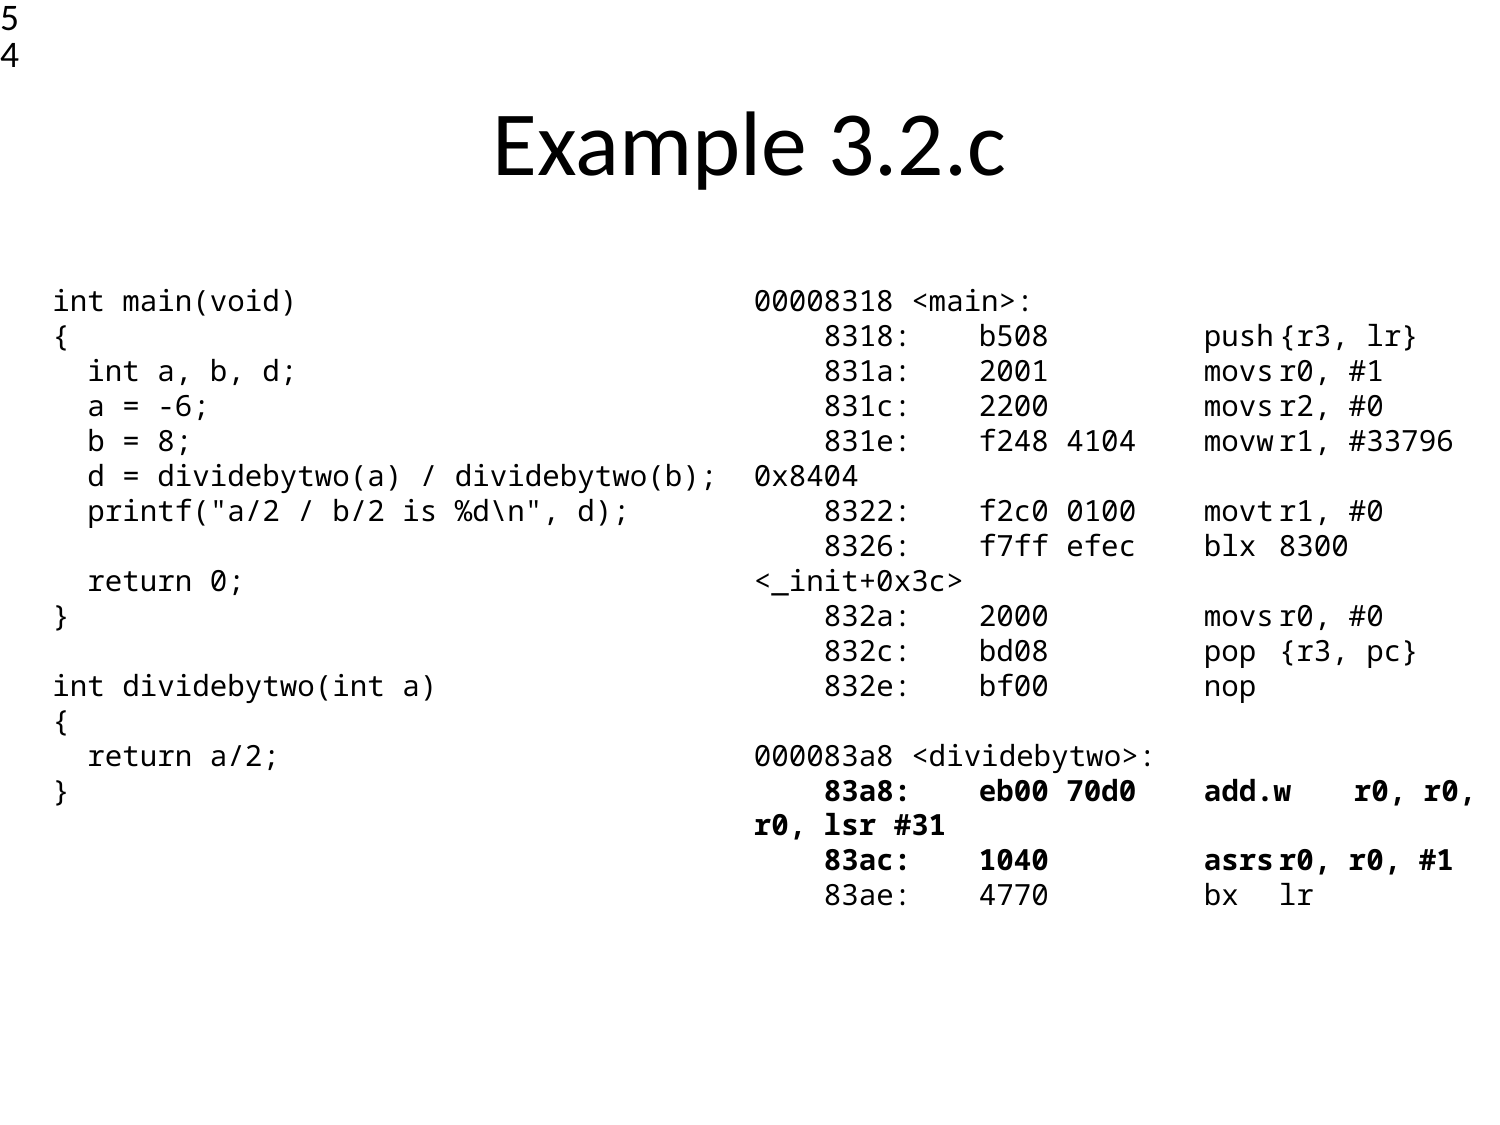

# Example 3.2.c
int main(void)
{
 int a, b, d;
 a = -6;
 b = 8;
 d = dividebytwo(a) / dividebytwo(b);
 printf("a/2 / b/2 is %d\n", d);
 return 0;
}
int dividebytwo(int a)
{
 return a/2;
}
00008318 <main>:
 8318:	b508 	push	{r3, lr}
 831a:	2001 	movs	r0, #1
 831c:	2200 	movs	r2, #0
 831e:	f248 4104 	movw	r1, #33796	 0x8404
 8322:	f2c0 0100 	movt	r1, #0
 8326:	f7ff efec 	blx	8300 <_init+0x3c>
 832a:	2000 	movs	r0, #0
 832c:	bd08 	pop	{r3, pc}
 832e:	bf00 	nop
000083a8 <dividebytwo>:
 83a8:	eb00 70d0 	add.w	r0, r0, r0, lsr #31
 83ac:	1040 	asrs	r0, r0, #1
 83ae:	4770 	bx	lr